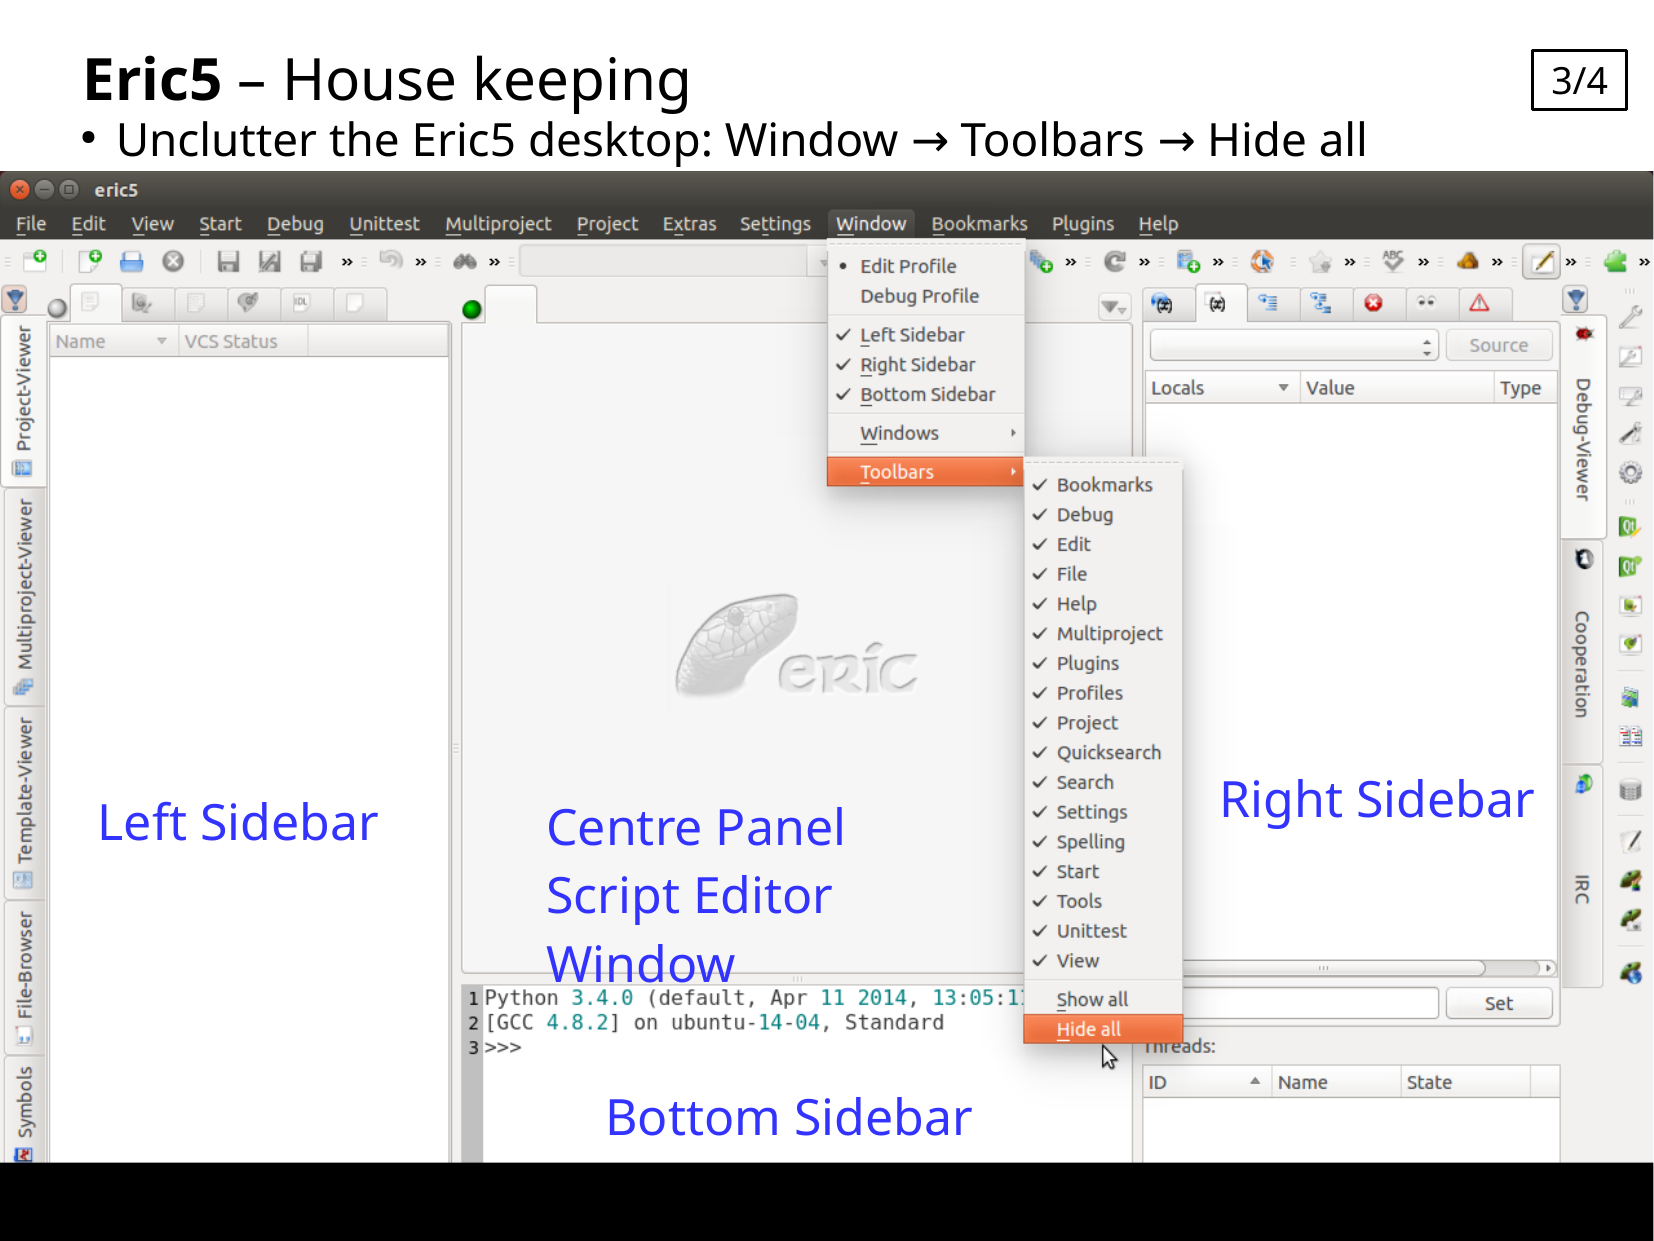

# Eric5 – House keeping
3/4
Unclutter the Eric5 desktop: Window → Toolbars → Hide all
Right Sidebar
Left Sidebar
Centre Panel
Script Editor Window
Bottom Sidebar
15